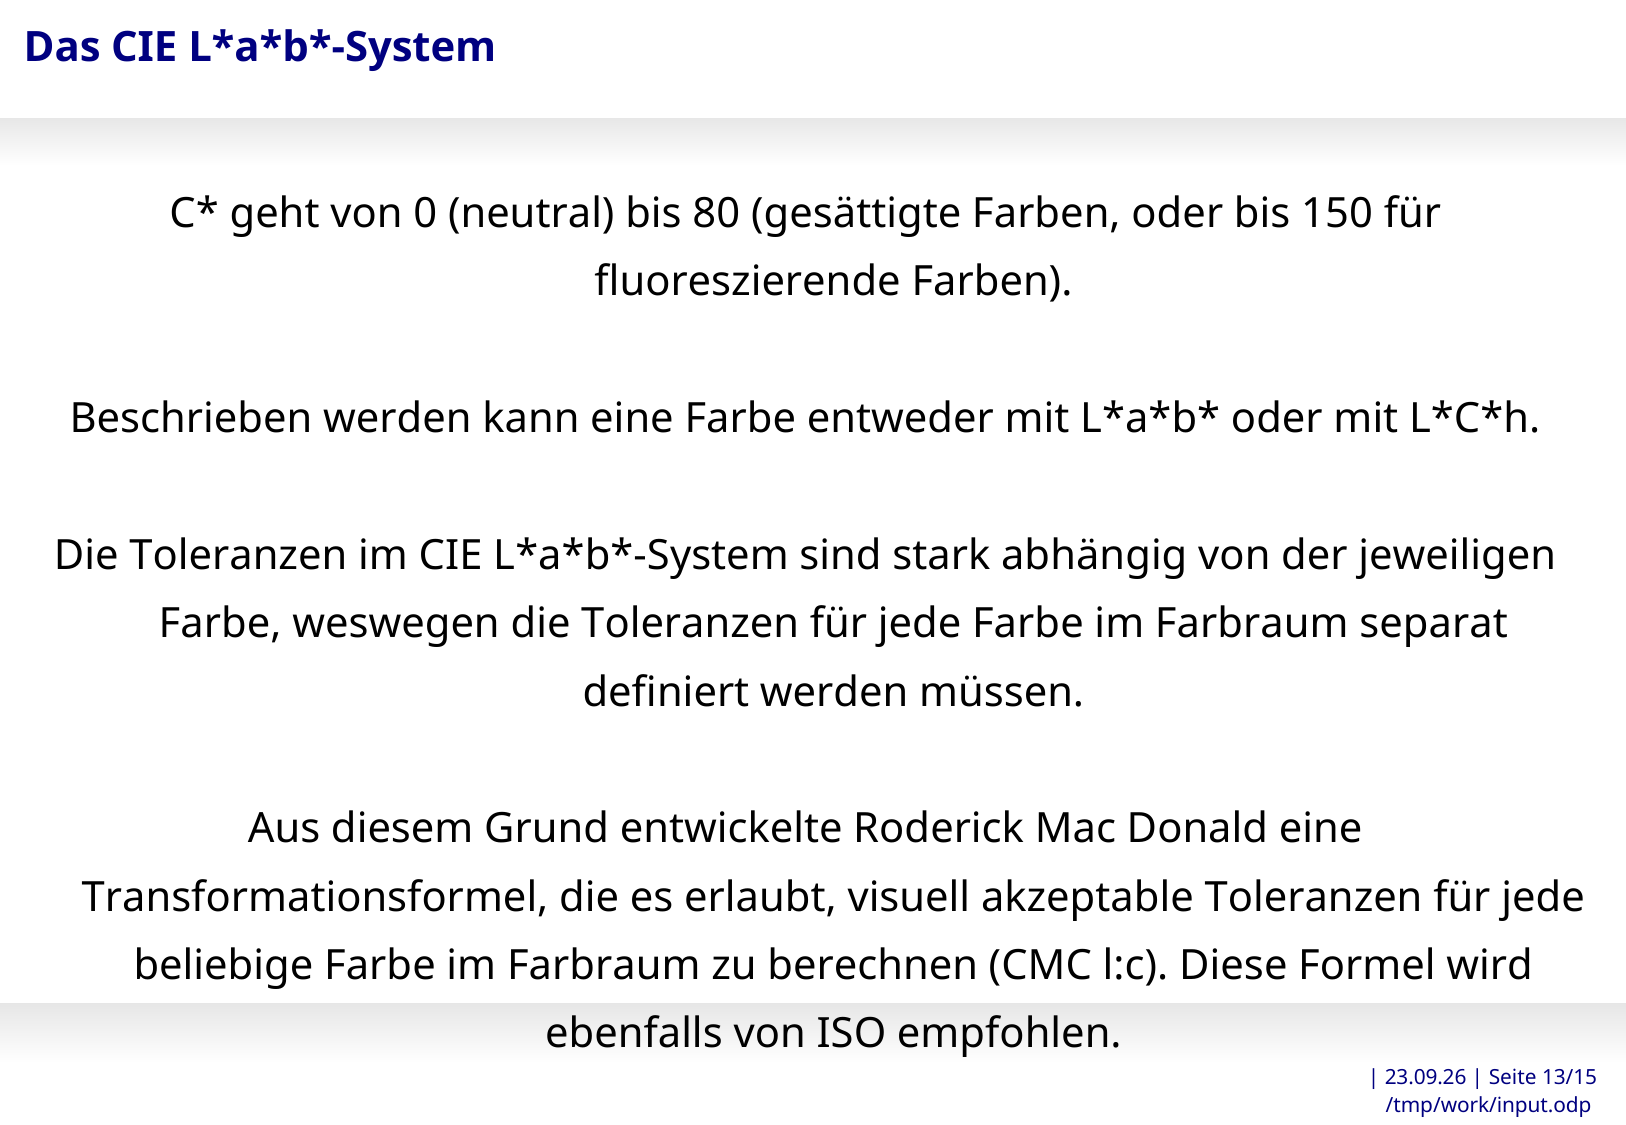

# Das CIE L*a*b*-System
C* geht von 0 (neutral) bis 80 (gesättigte Farben, oder bis 150 für fluoreszierende Farben).
Beschrieben werden kann eine Farbe entweder mit L*a*b* oder mit L*C*h.
Die Toleranzen im CIE L*a*b*-System sind stark abhängig von der jeweiligen Farbe, weswegen die Toleranzen für jede Farbe im Farbraum separat definiert werden müssen.
Aus diesem Grund entwickelte Roderick Mac Donald eine Transformationsformel, die es erlaubt, visuell akzeptable Toleranzen für jede beliebige Farbe im Farbraum zu berechnen (CMC l:c). Diese Formel wird ebenfalls von ISO empfohlen.